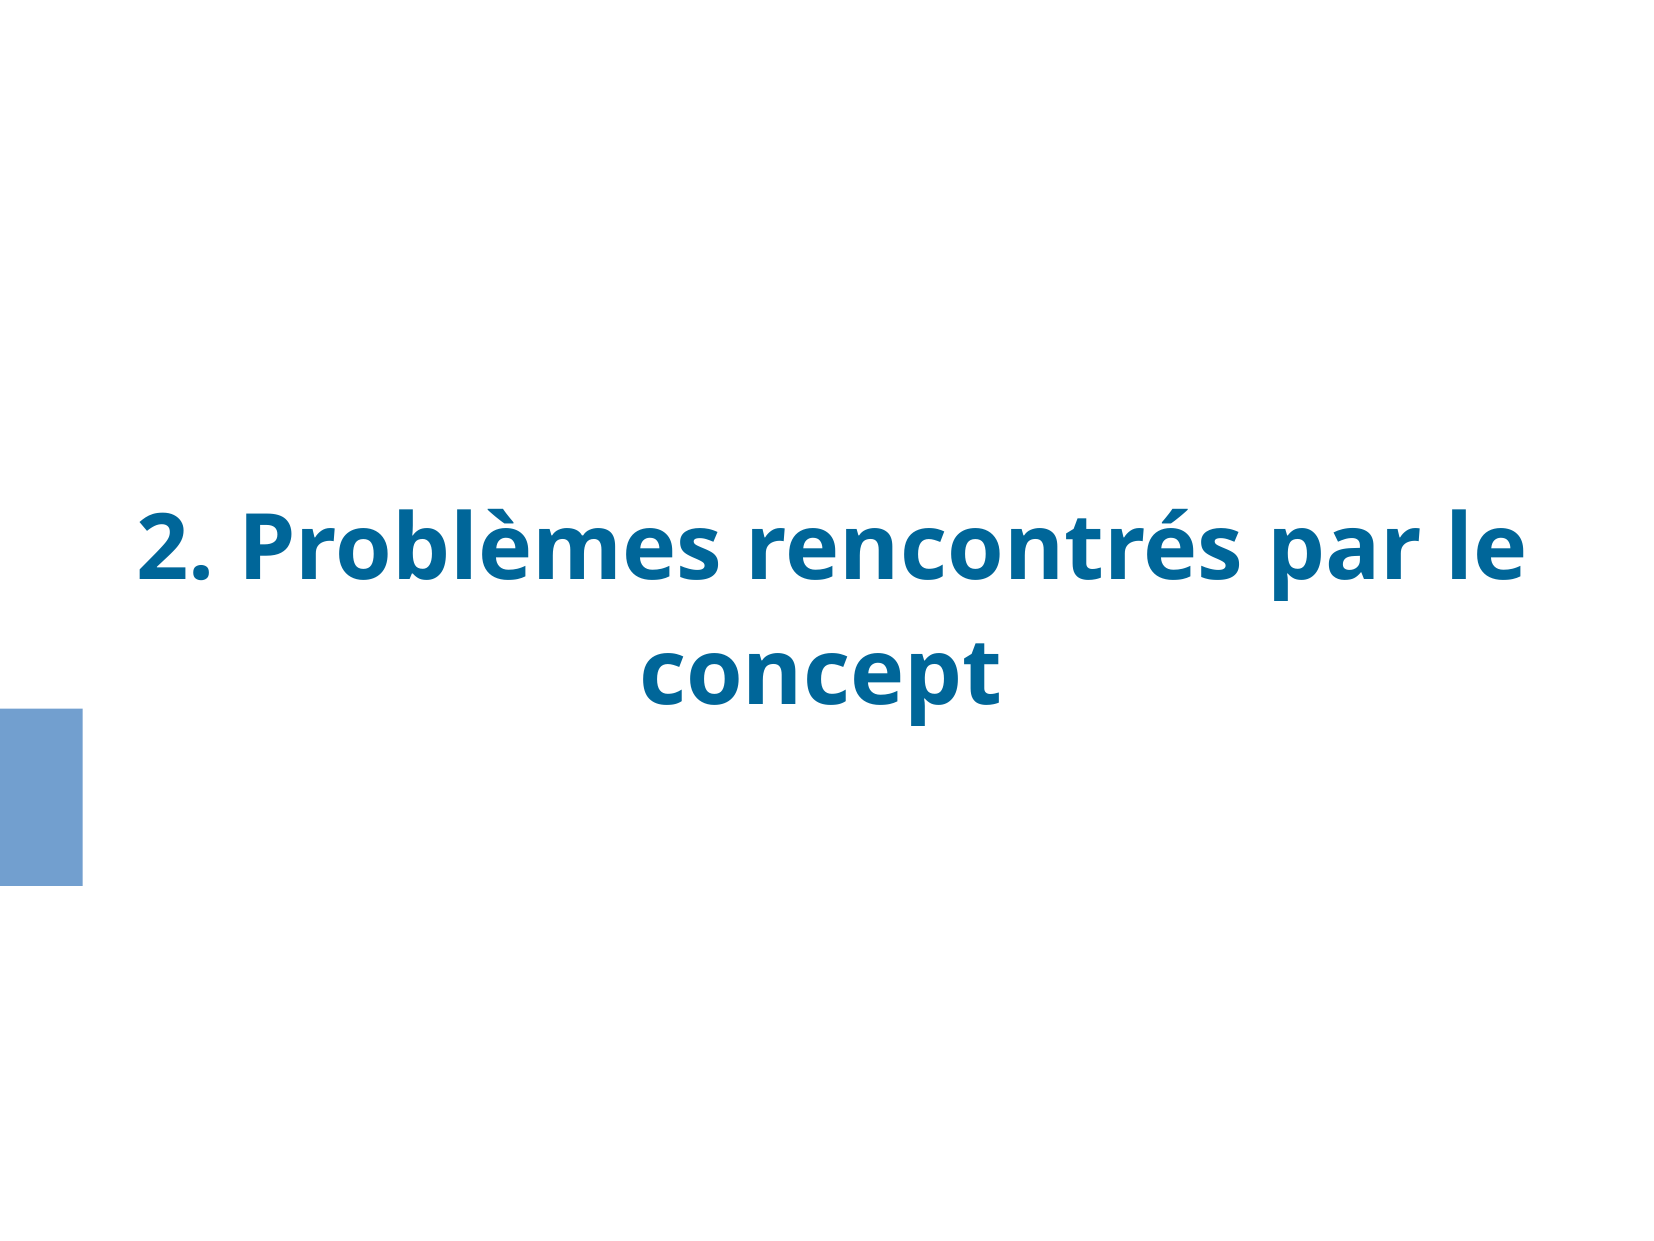

# 2. Problèmes rencontrés par le concept